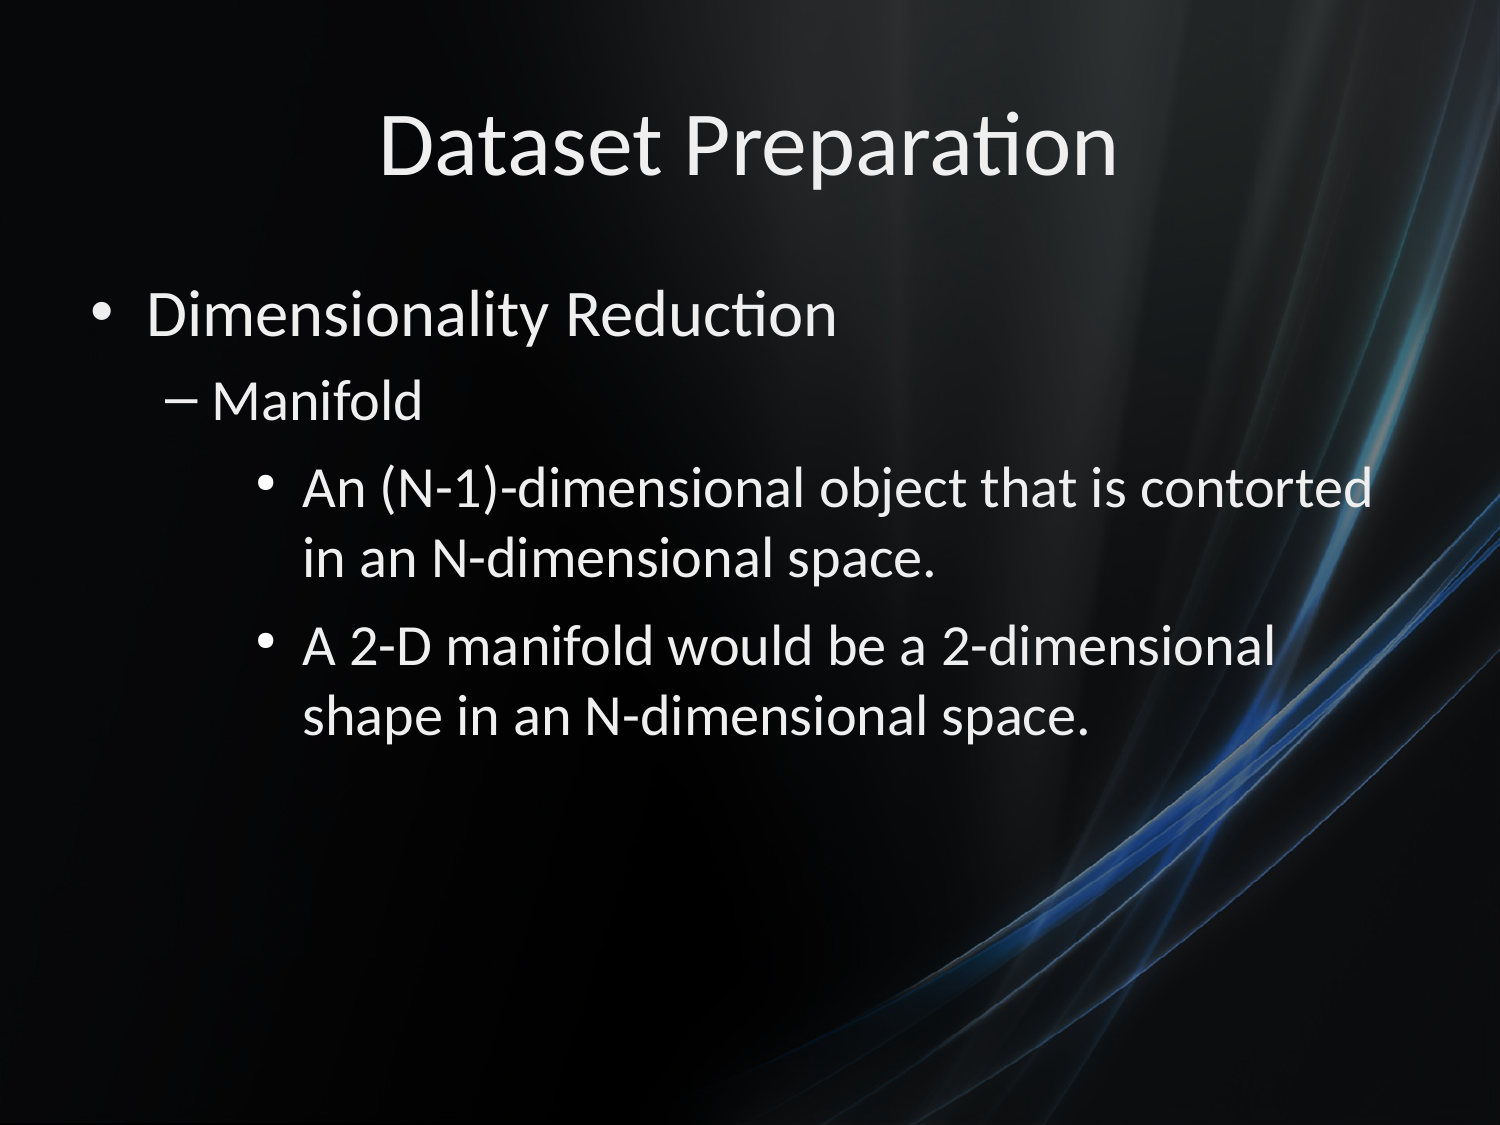

# Dataset Preparation
Dimensionality Reduction
Manifold
An (N-1)-dimensional object that is contorted in an N-dimensional space.
A 2-D manifold would be a 2-dimensional shape in an N-dimensional space.